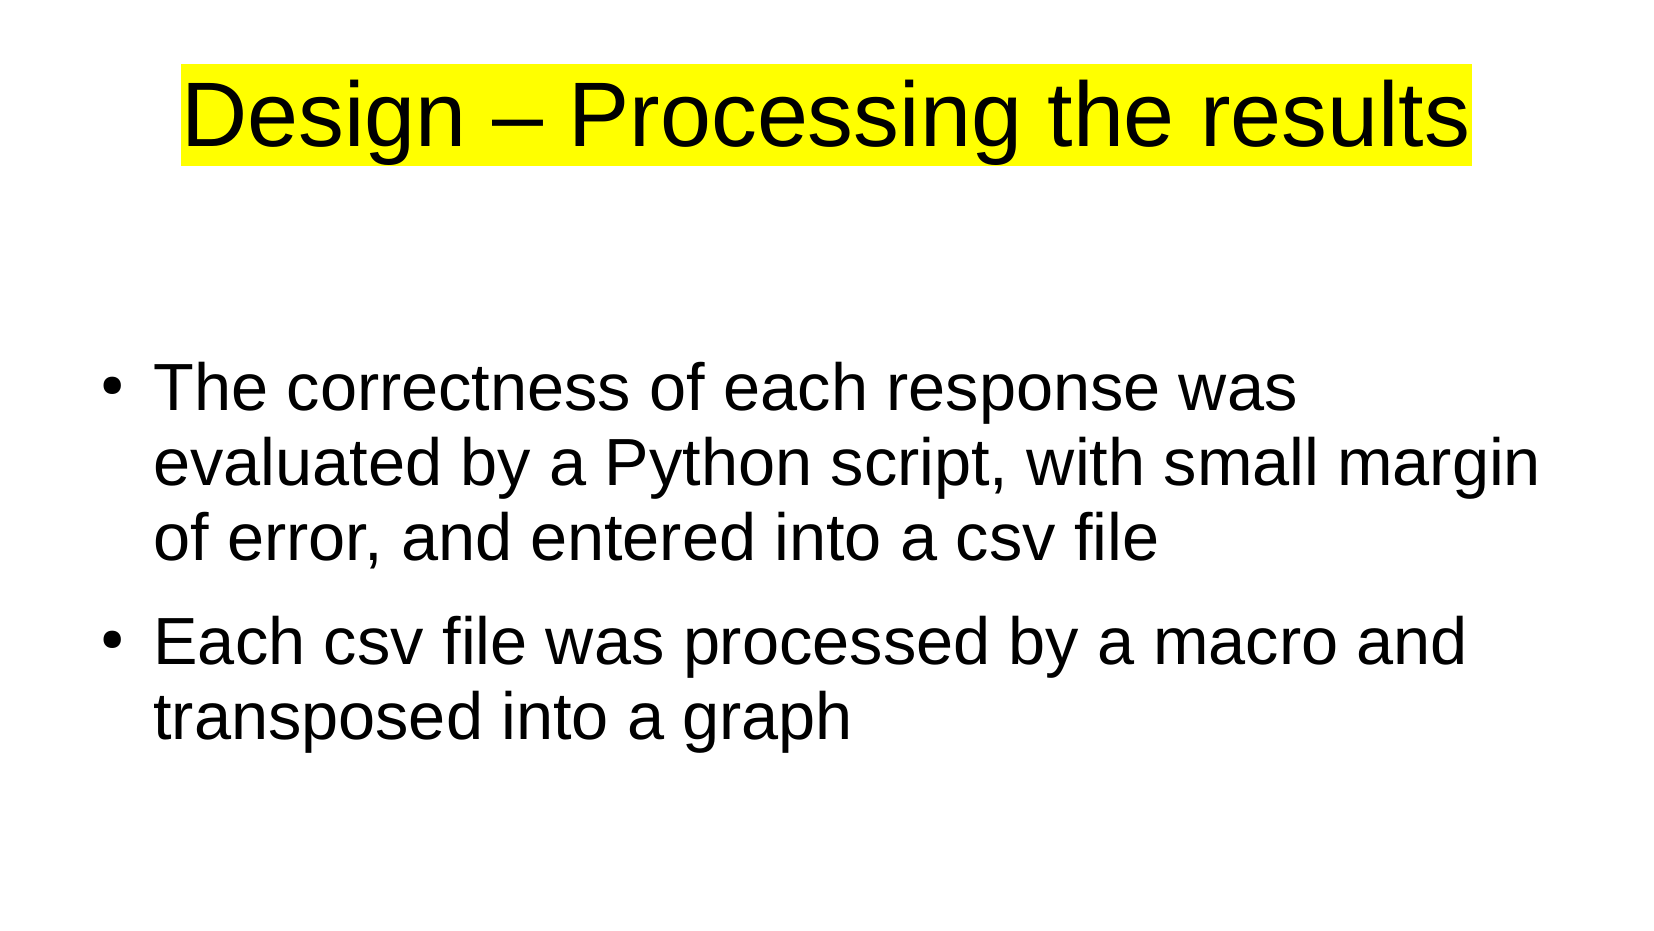

# Design – Processing the results
The correctness of each response was evaluated by a Python script, with small margin of error, and entered into a csv file
Each csv file was processed by a macro and transposed into a graph